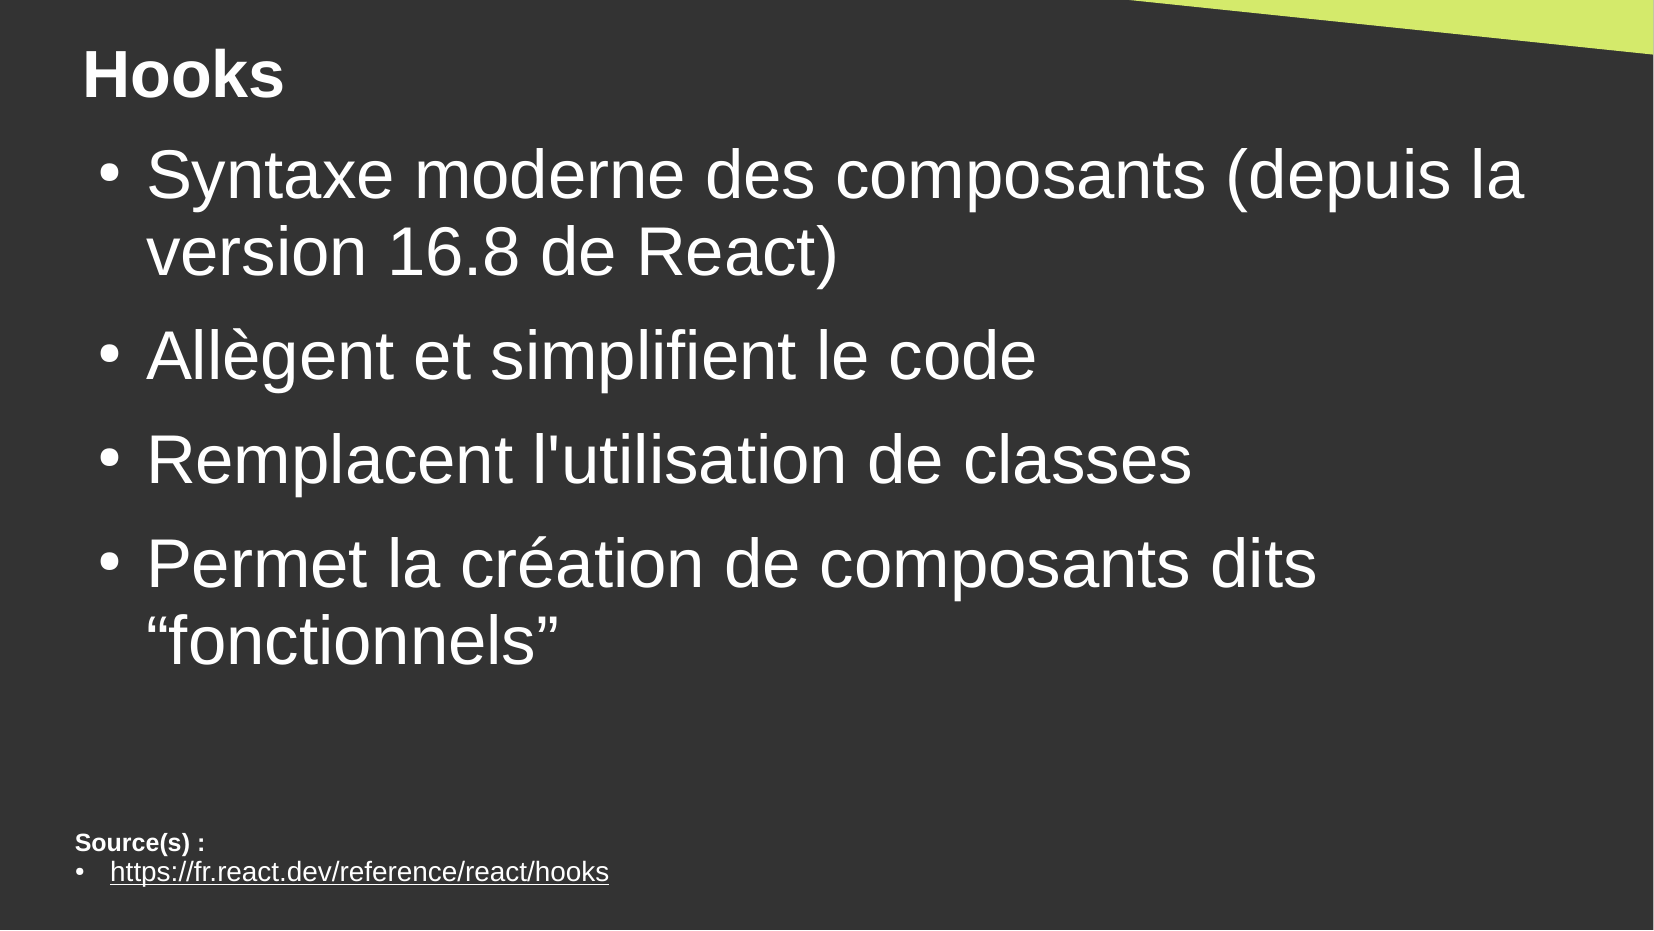

# Hooks
Syntaxe moderne des composants (depuis la version 16.8 de React)
Allègent et simplifient le code
Remplacent l'utilisation de classes
Permet la création de composants dits “fonctionnels”
Source(s) :
https://fr.react.dev/reference/react/hooks